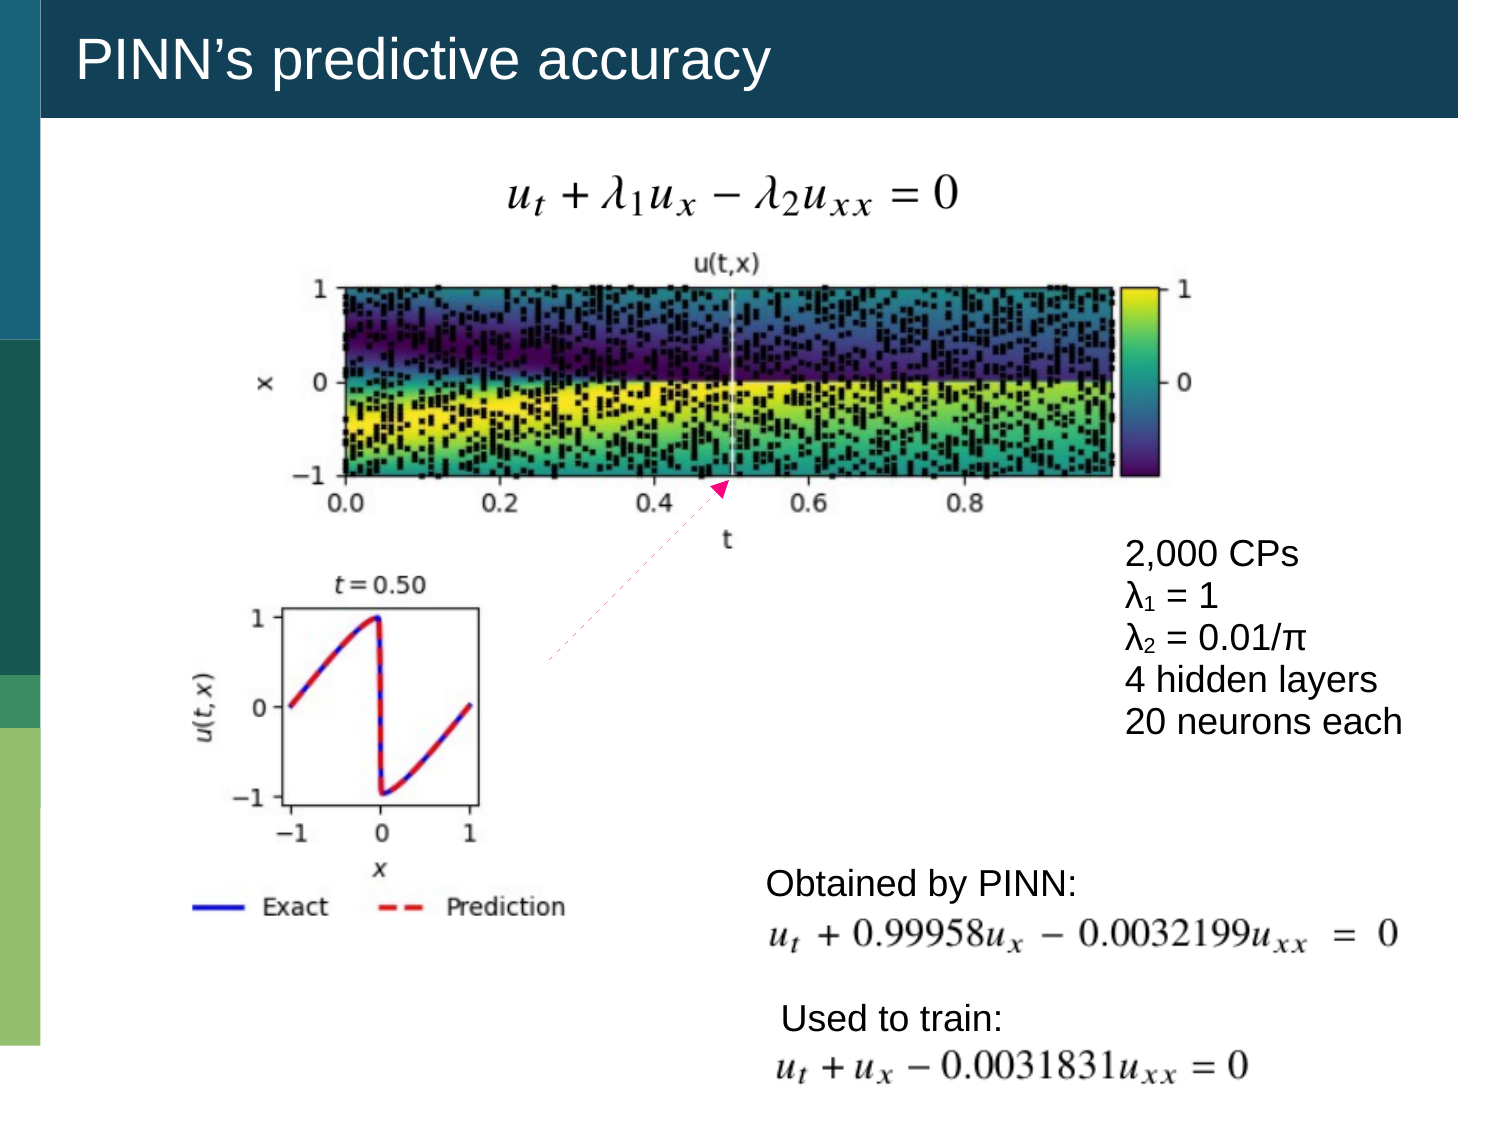

# PINN’s predictive accuracy
2,000 CPs
λ1 = 1
λ2 = 0.01/π
4 hidden layers
20 neurons each
Obtained by PINN:
Used to train: